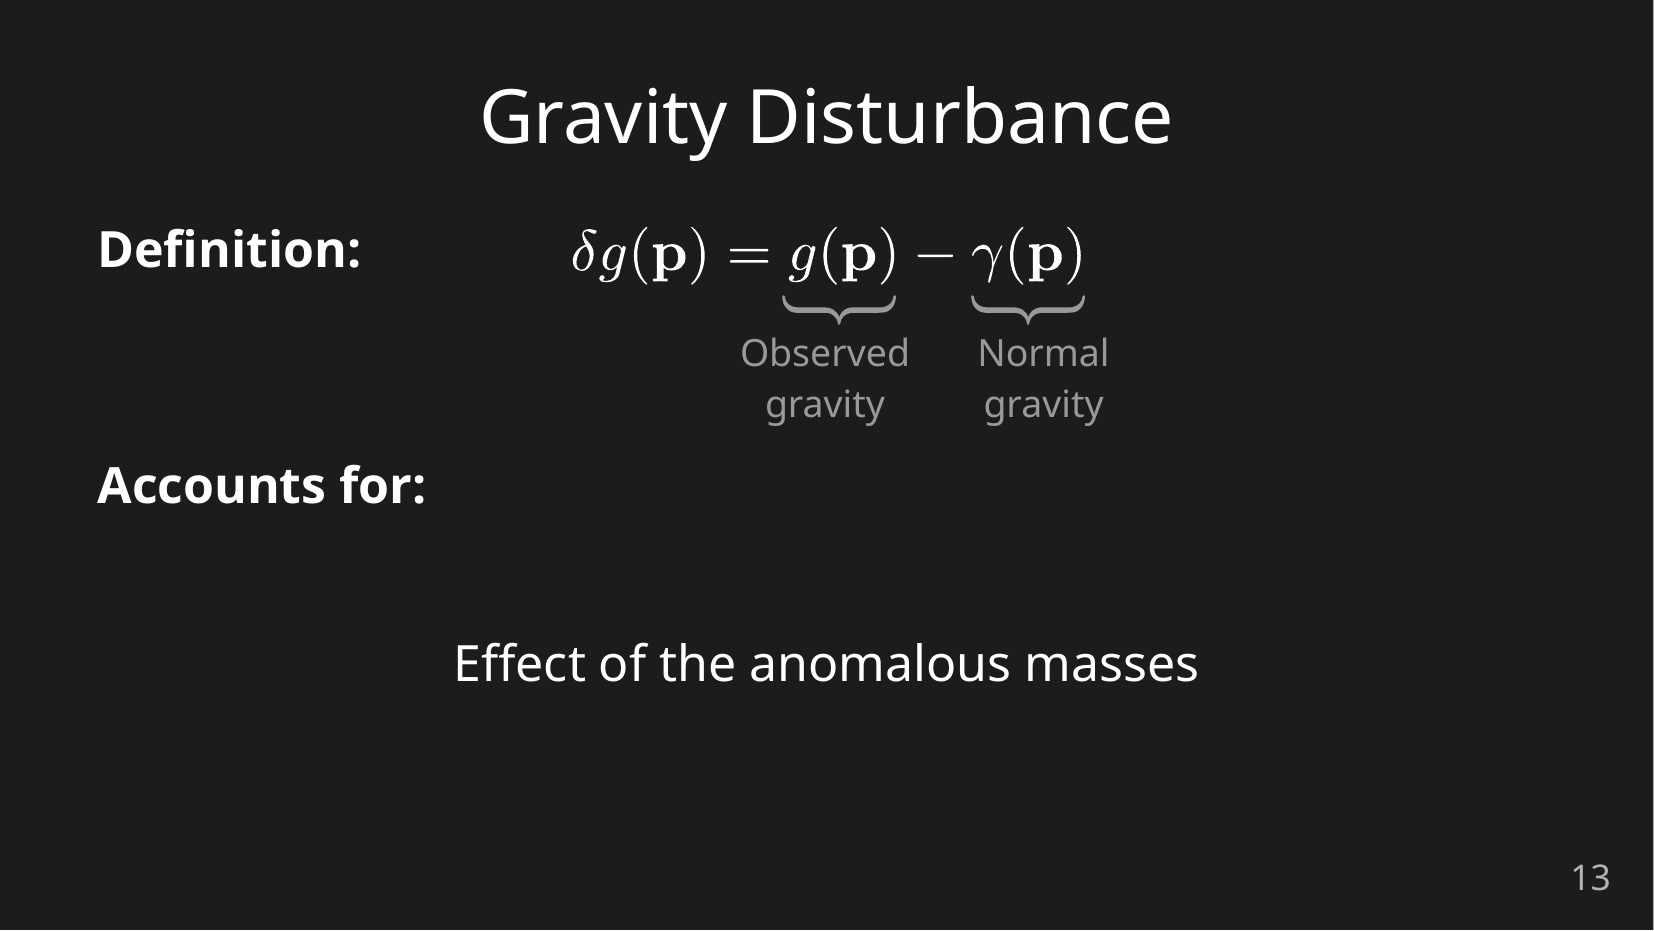

# Gravity Disturbance
Definition:
Observed
gravity
Normal gravity
Accounts for:
Effect of the anomalous masses